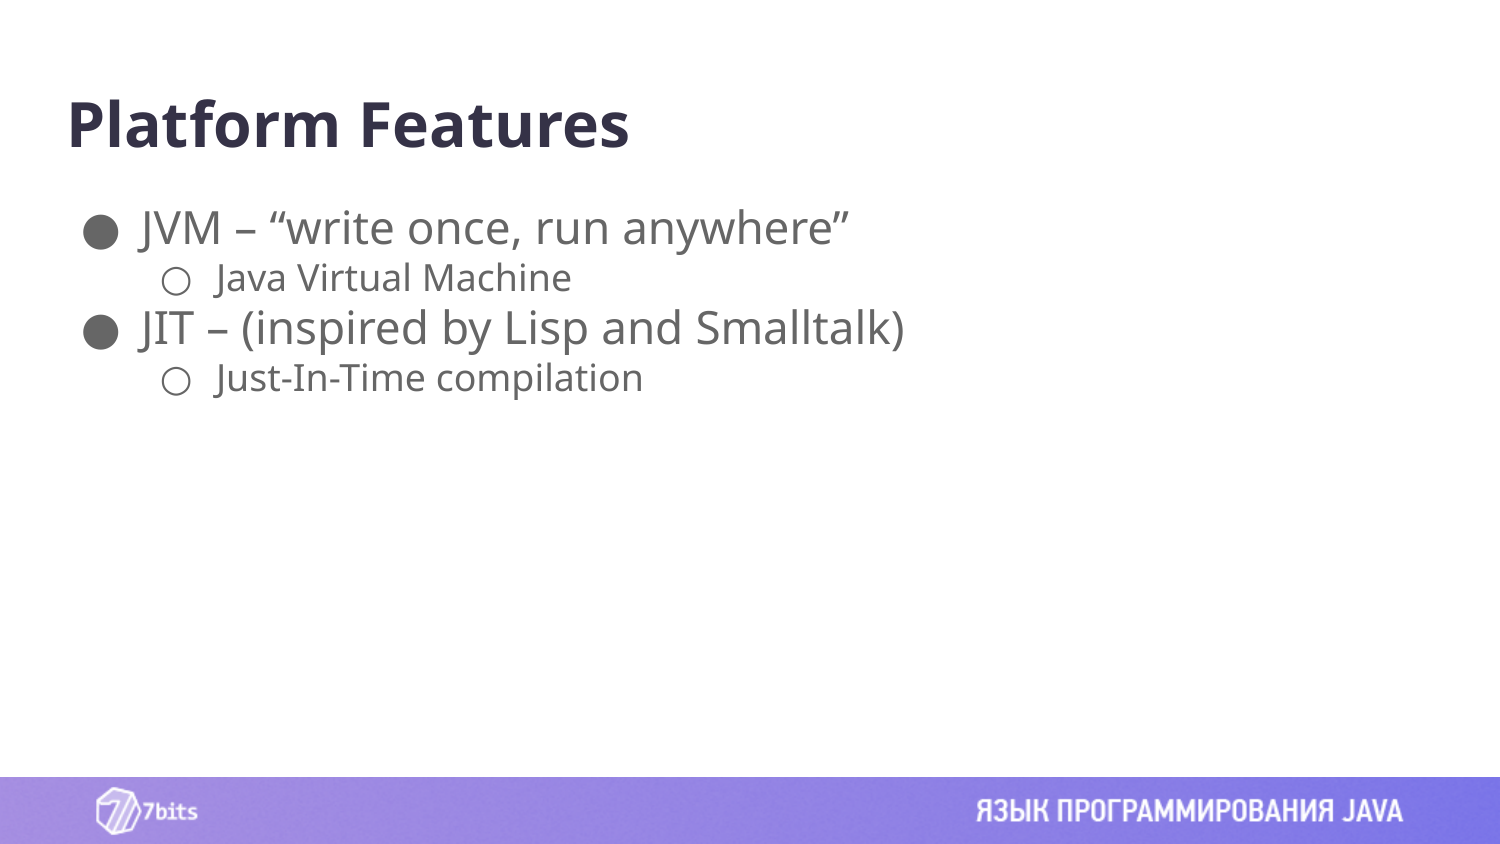

# Platform Features
JVM – “write once, run anywhere”
Java Virtual Machine
JIT – (inspired by Lisp and Smalltalk)
Just-In-Time compilation